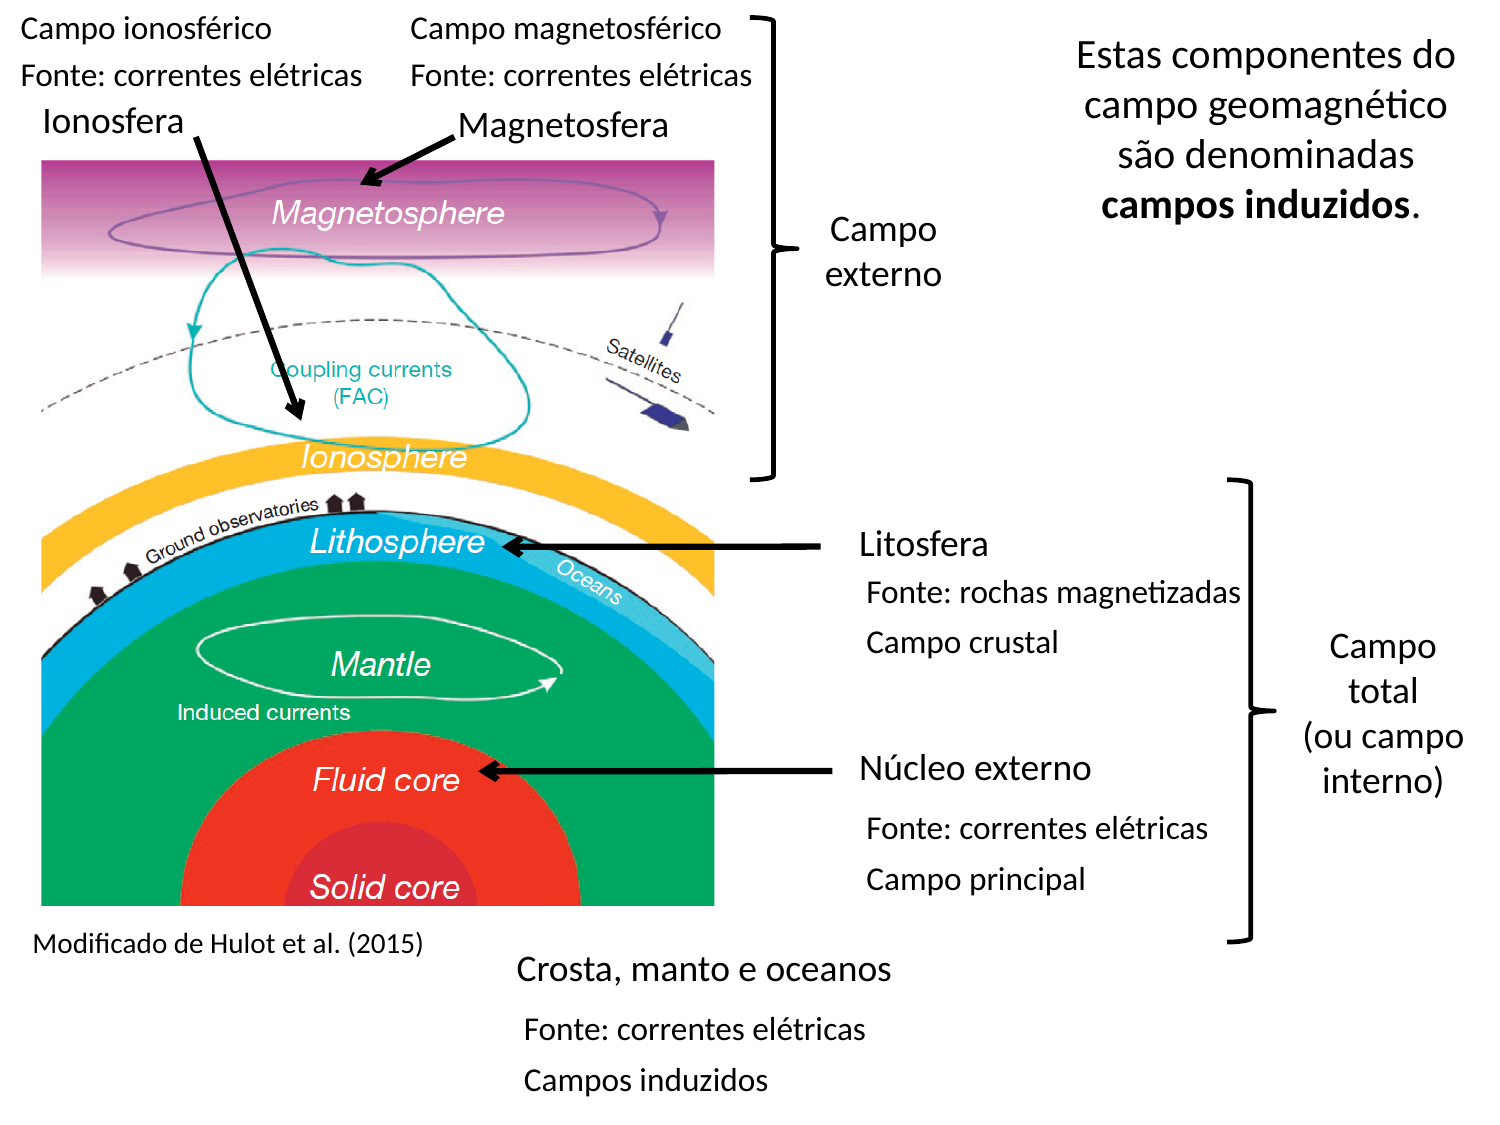

Campo magnetosférico
Campo ionosférico
Estas componentes do campo geomagnético são denominadas campos induzidos.
Fonte: correntes elétricas
Fonte: correntes elétricas
Ionosfera
Magnetosfera
Campo
externo
Litosfera
Fonte: rochas magnetizadas
Campo crustal
Campo total
(ou campo interno)
Núcleo externo
Fonte: correntes elétricas
Campo principal
Modificado de Hulot et al. (2015)
Crosta, manto e oceanos
Fonte: correntes elétricas
Campos induzidos